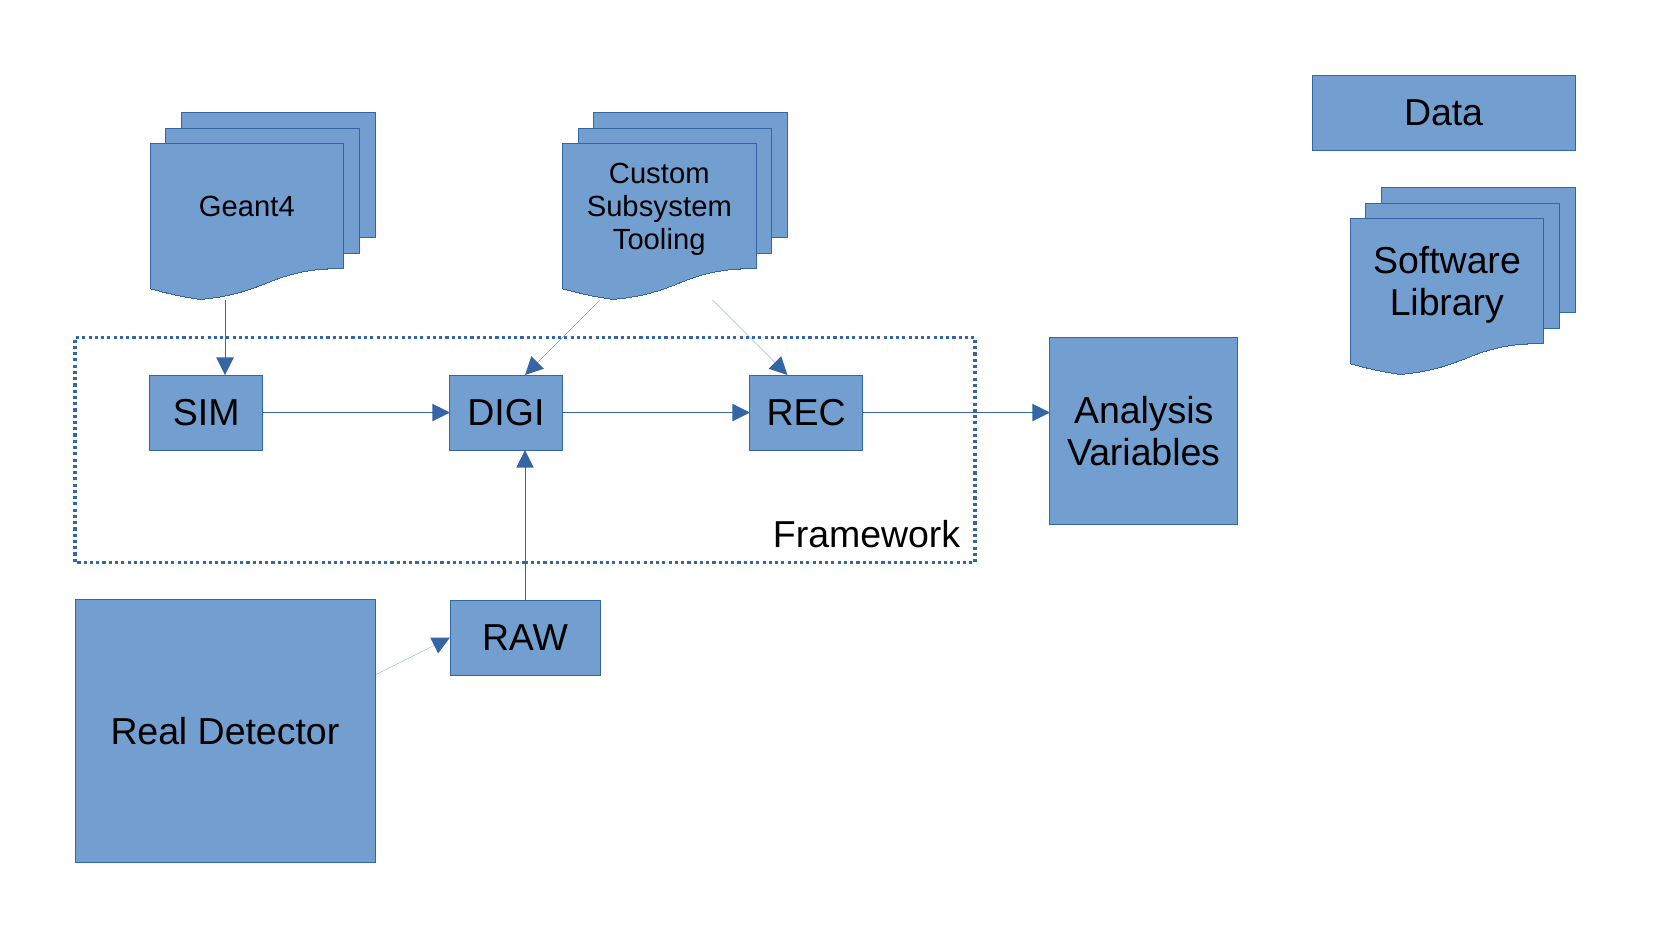

Data
Geant4
Custom
Subsystem
Tooling
Software
Library
Analysis
Variables
SIM
DIGI
REC
Framework
Real Detector
RAW